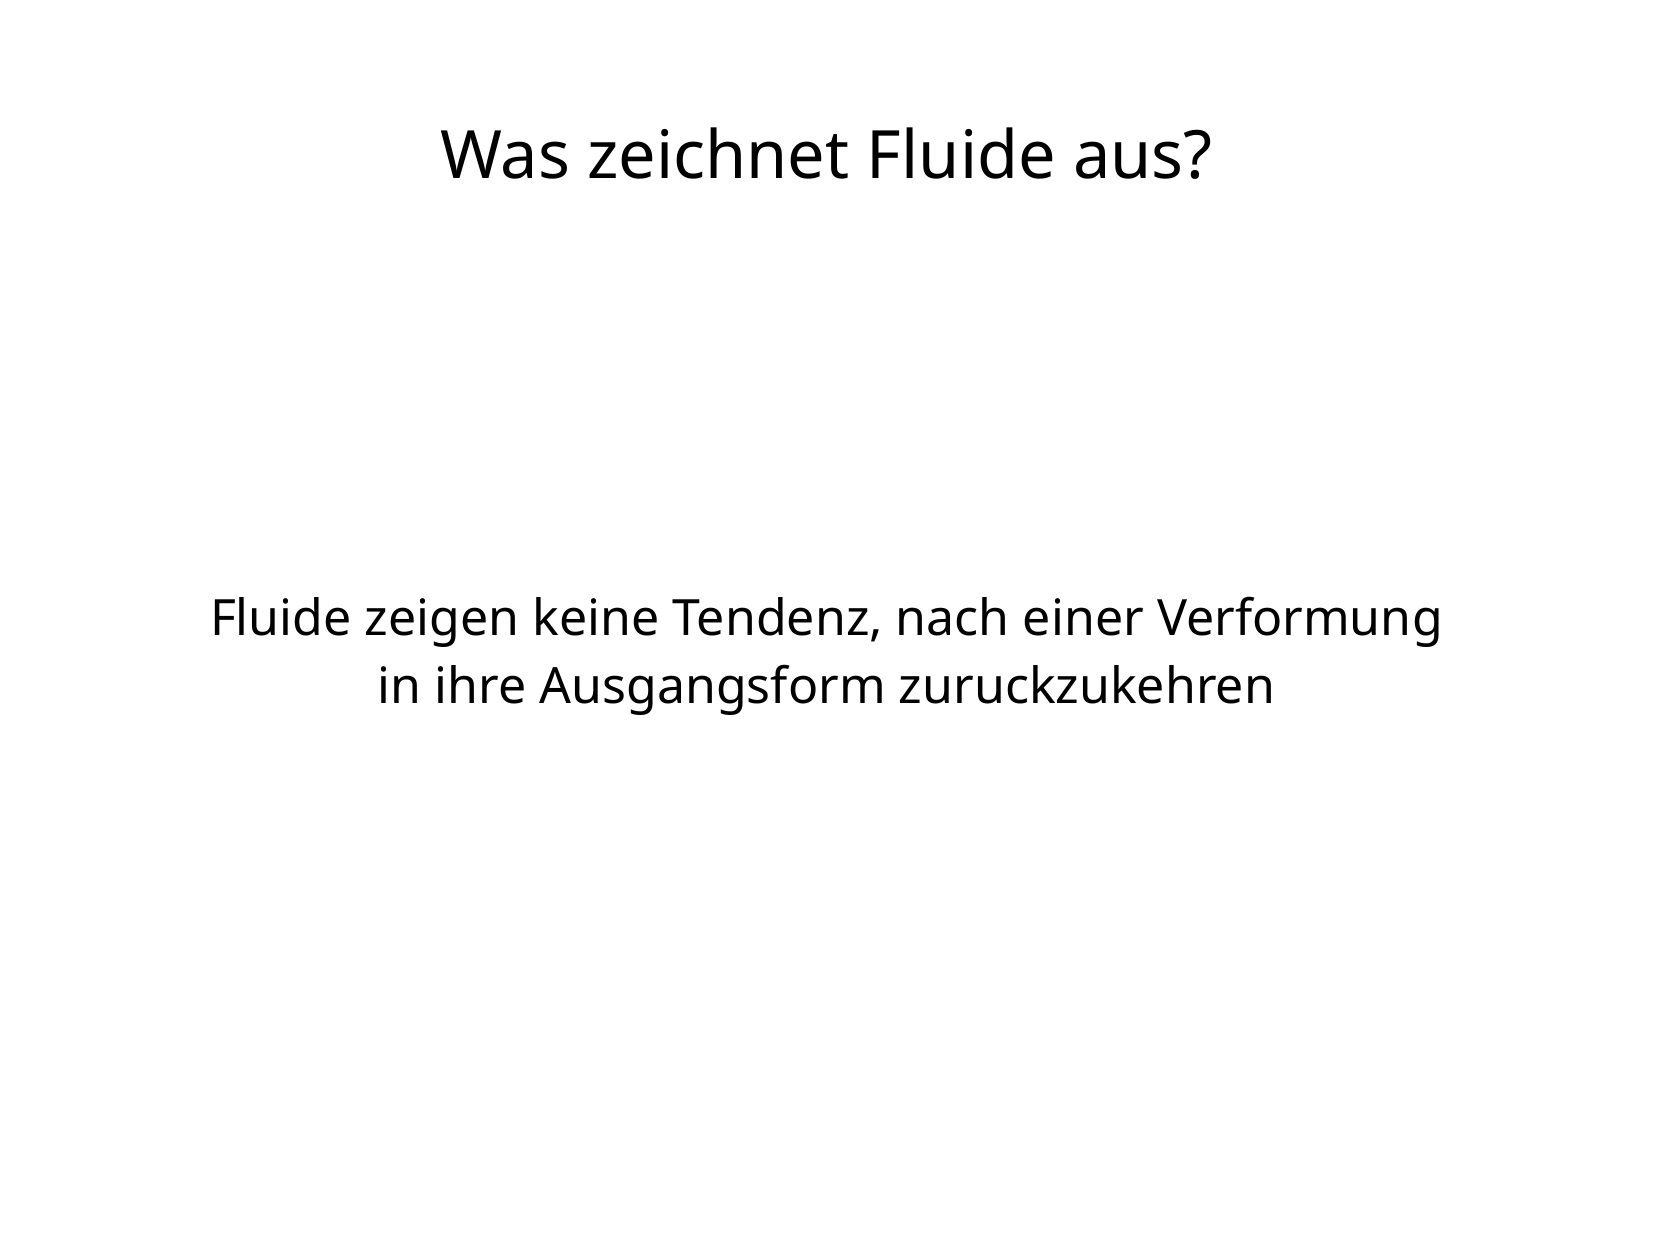

# Was zeichnet Fluide aus?
Fluide zeigen keine Tendenz, nach einer Verformung
in ihre Ausgangsform zuruckzukehren